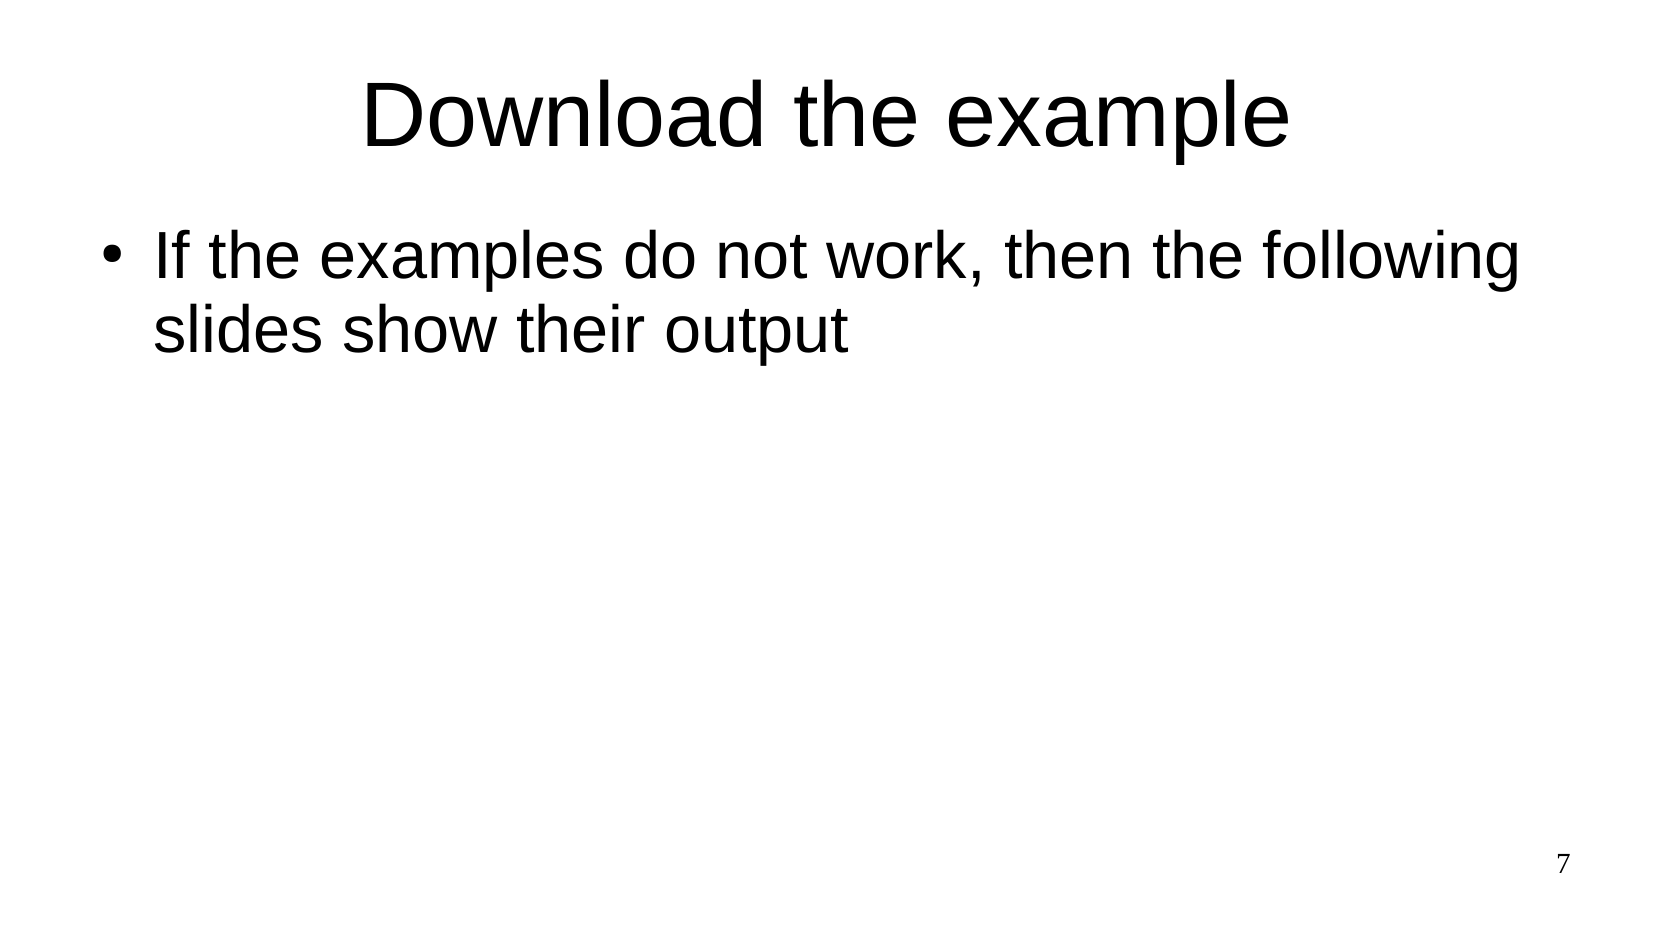

# Download the example
If the examples do not work, then the following slides show their output
7